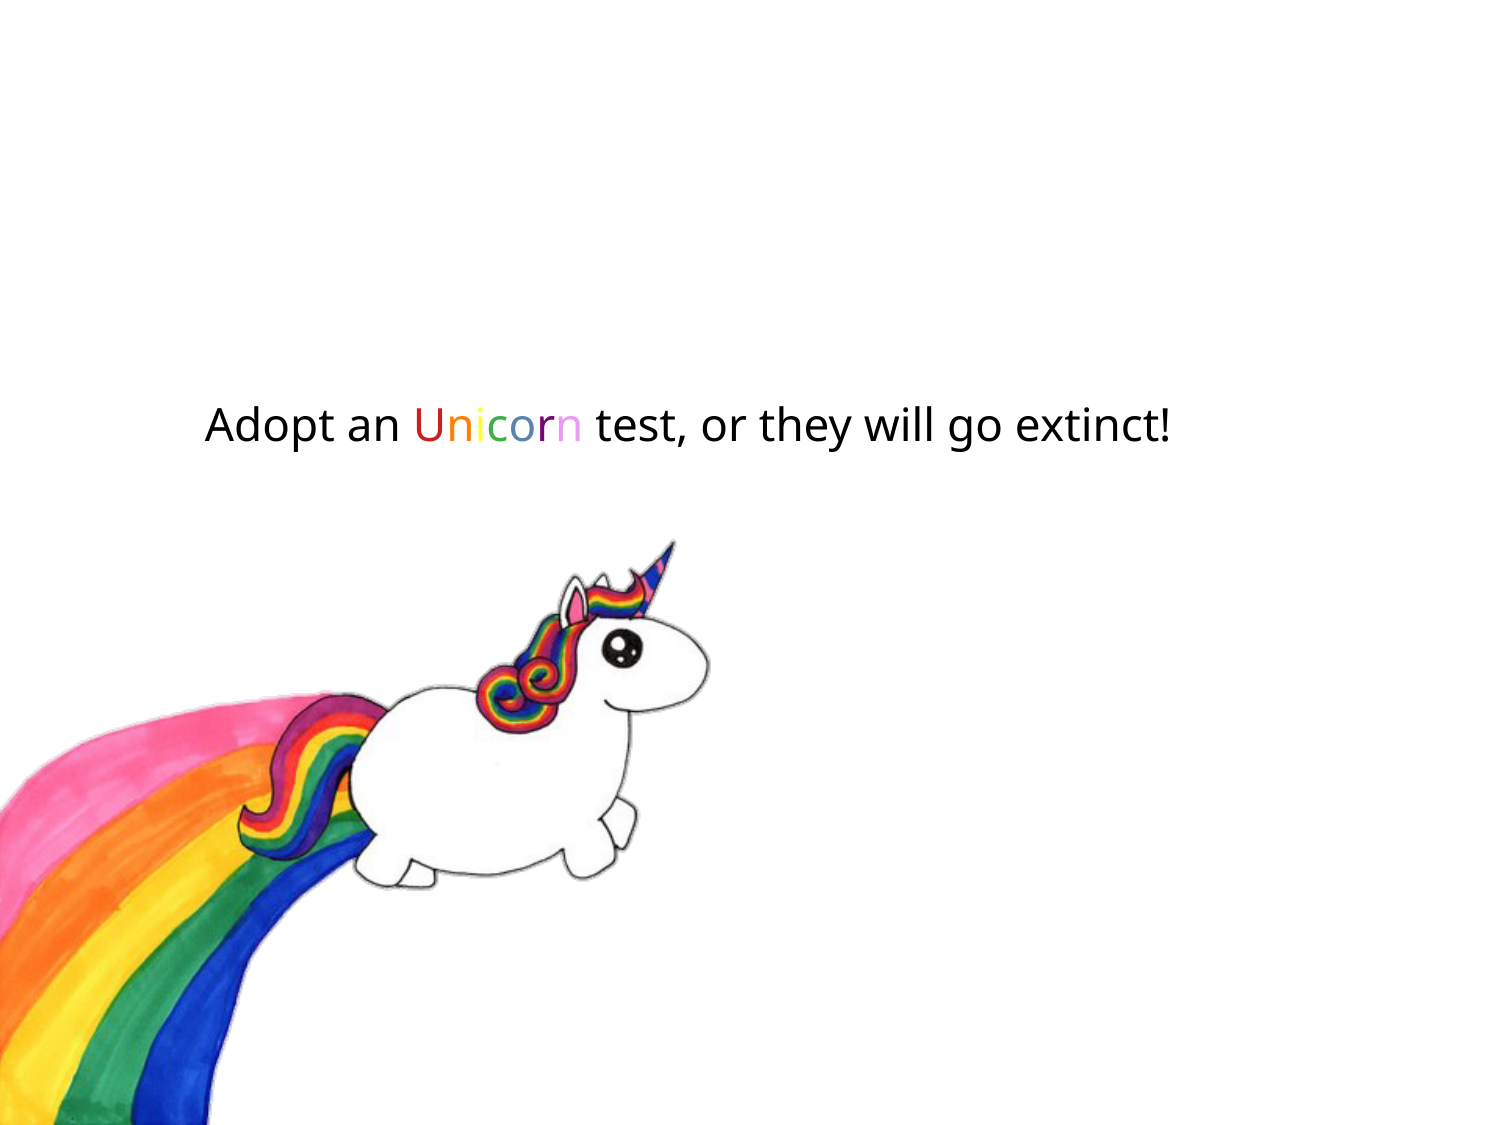

Adopt an Unicorn test, or they will go extinct!